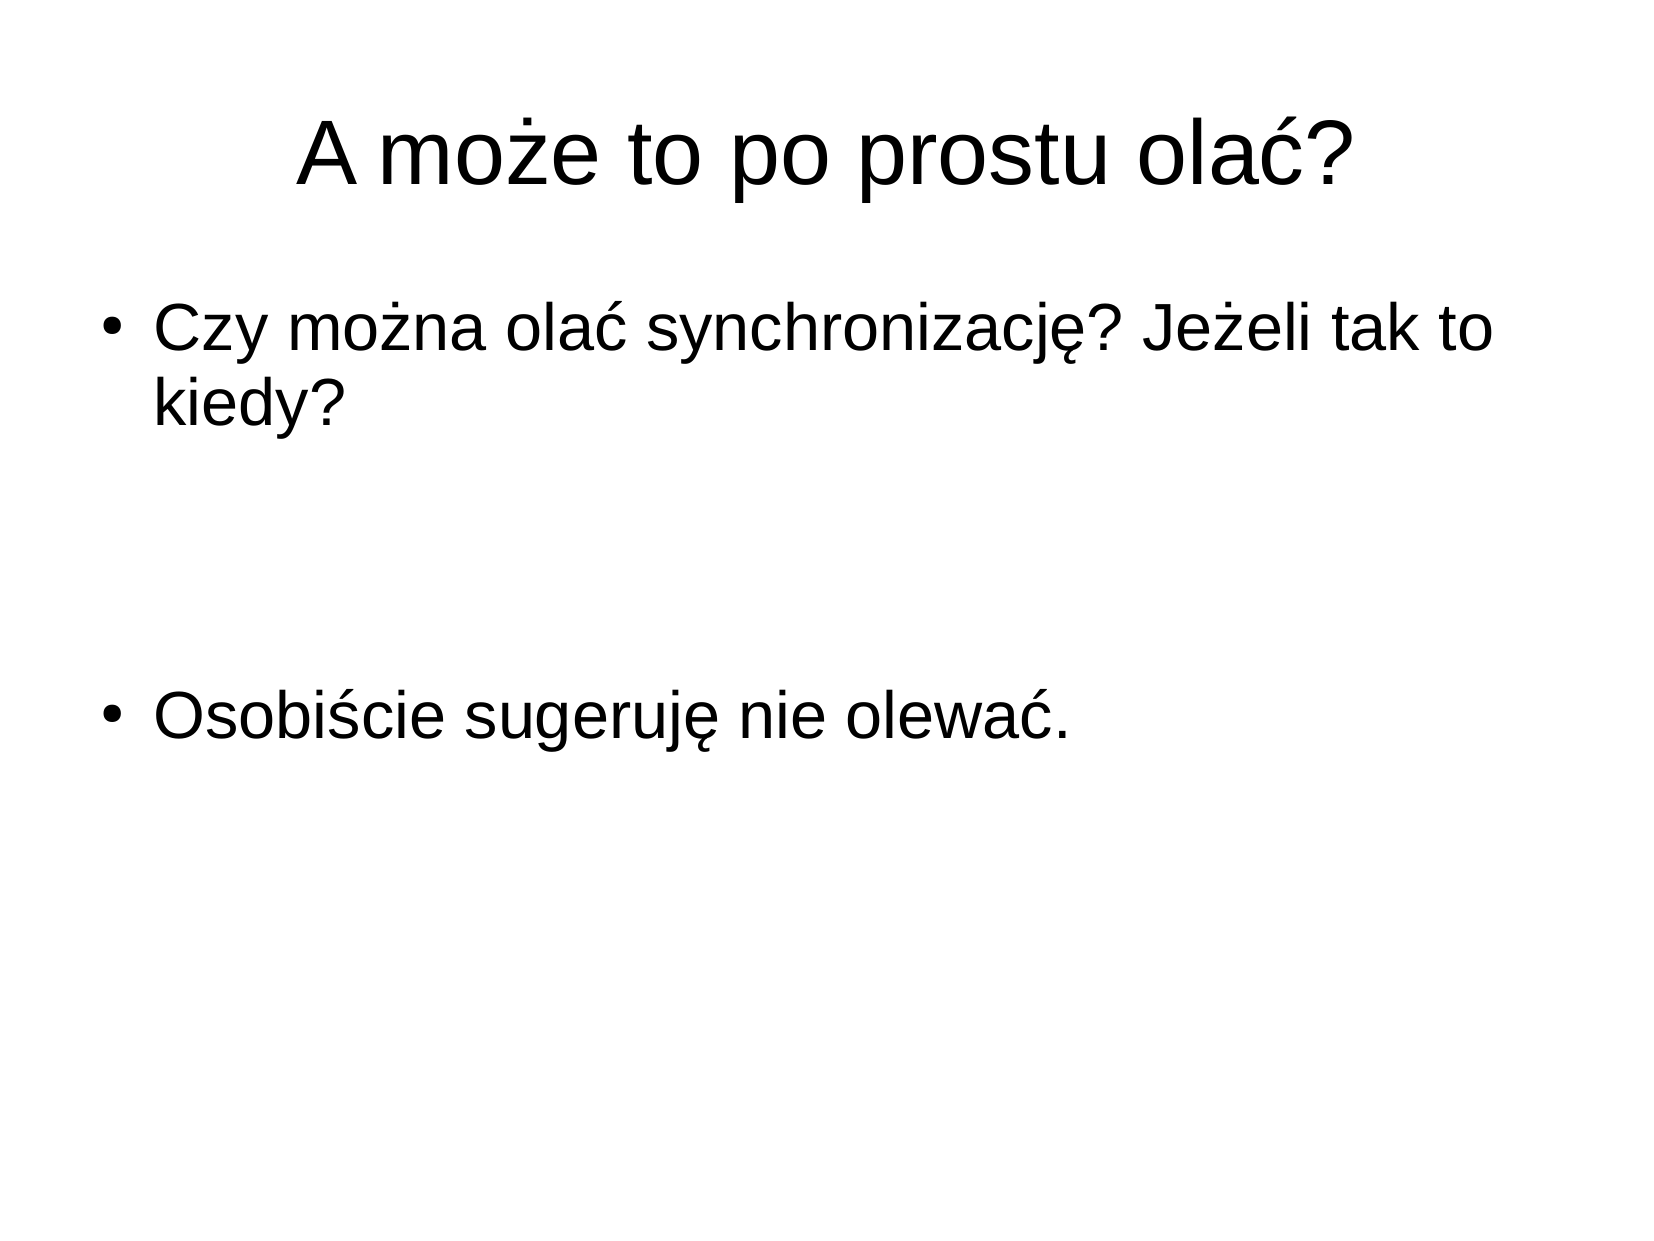

# A może to po prostu olać?
Czy można olać synchronizację? Jeżeli tak to kiedy?
Osobiście sugeruję nie olewać.